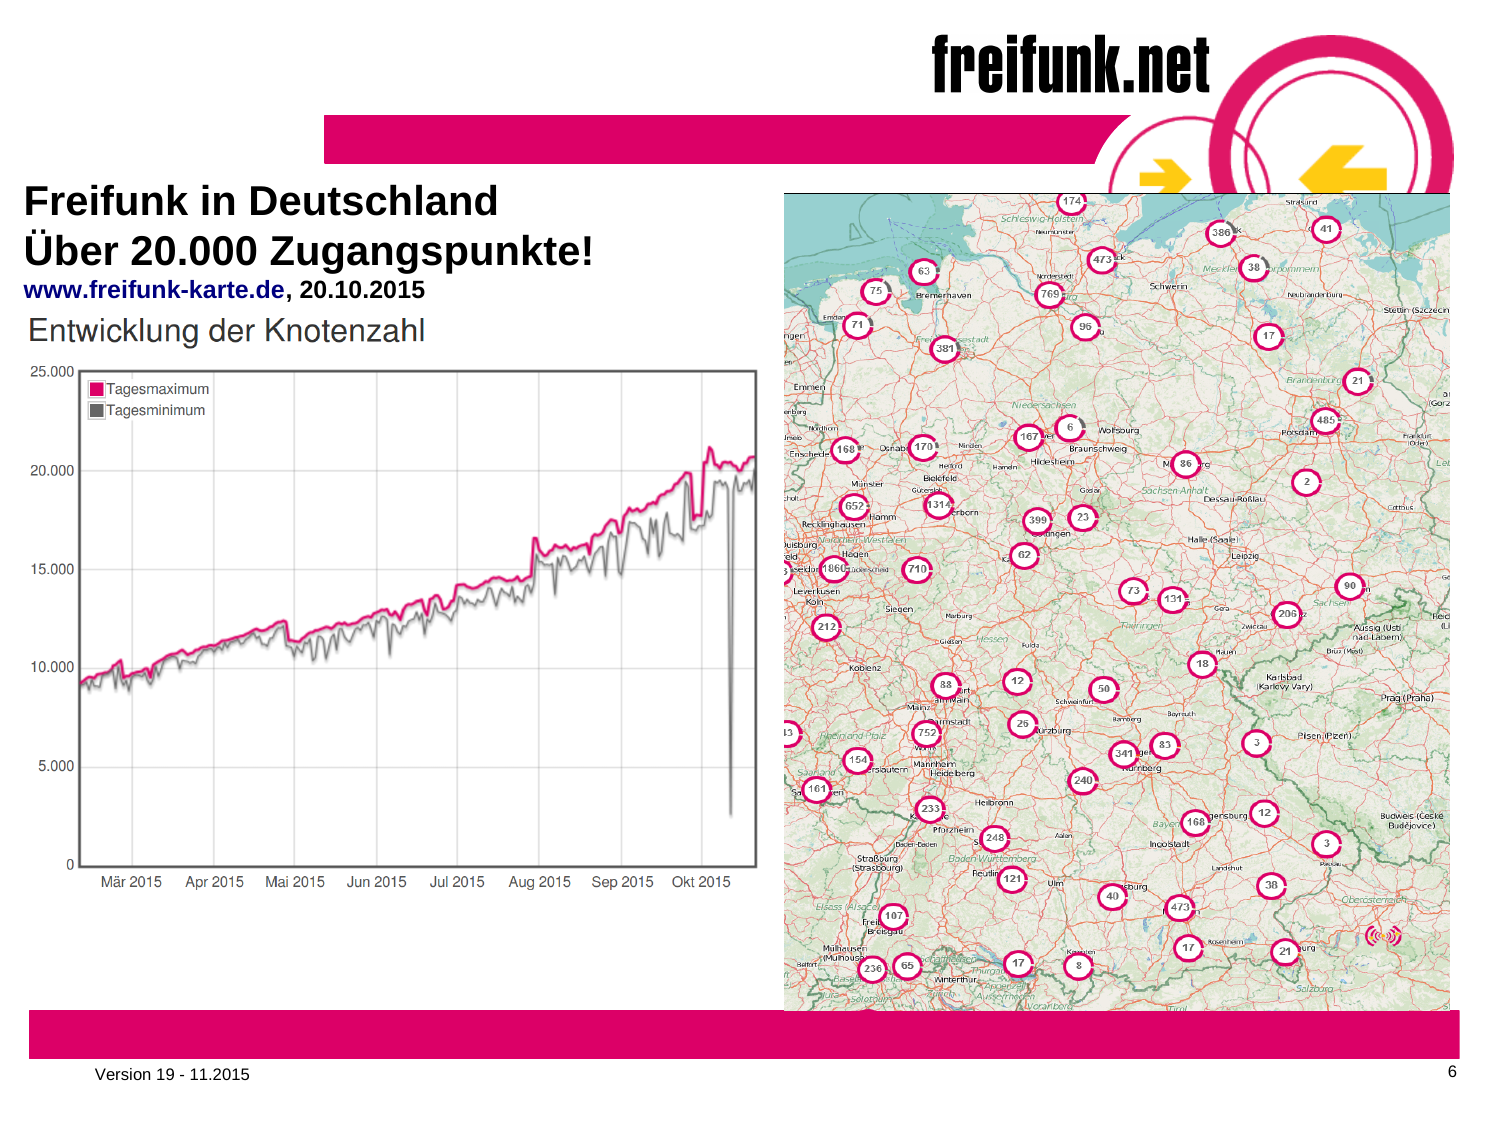

Freifunk in Deutschland
Über 20.000 Zugangspunkte!
www.freifunk-karte.de, 20.10.2015
6
Version 19 - 11.2015